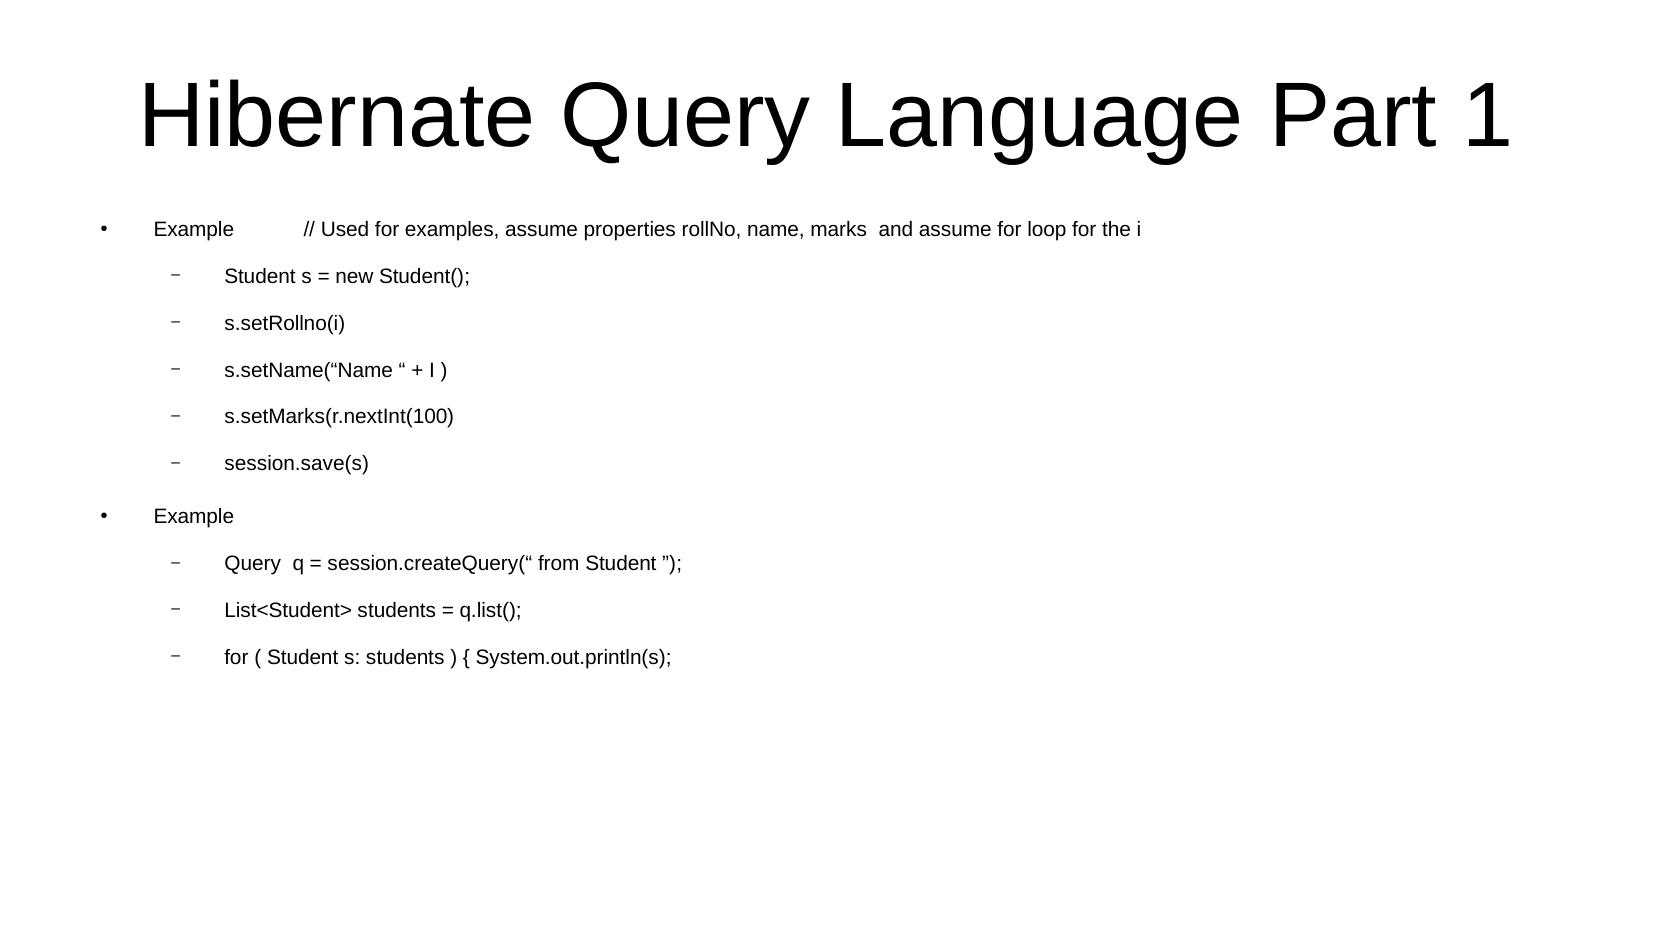

# Hibernate Query Language Part 1
Example	// Used for examples, assume properties rollNo, name, marks and assume for loop for the i
Student s = new Student();
s.setRollno(i)
s.setName(“Name “ + I )
s.setMarks(r.nextInt(100)
session.save(s)
Example
Query q = session.createQuery(“ from Student ”);
List<Student> students = q.list();
for ( Student s: students ) { System.out.println(s);